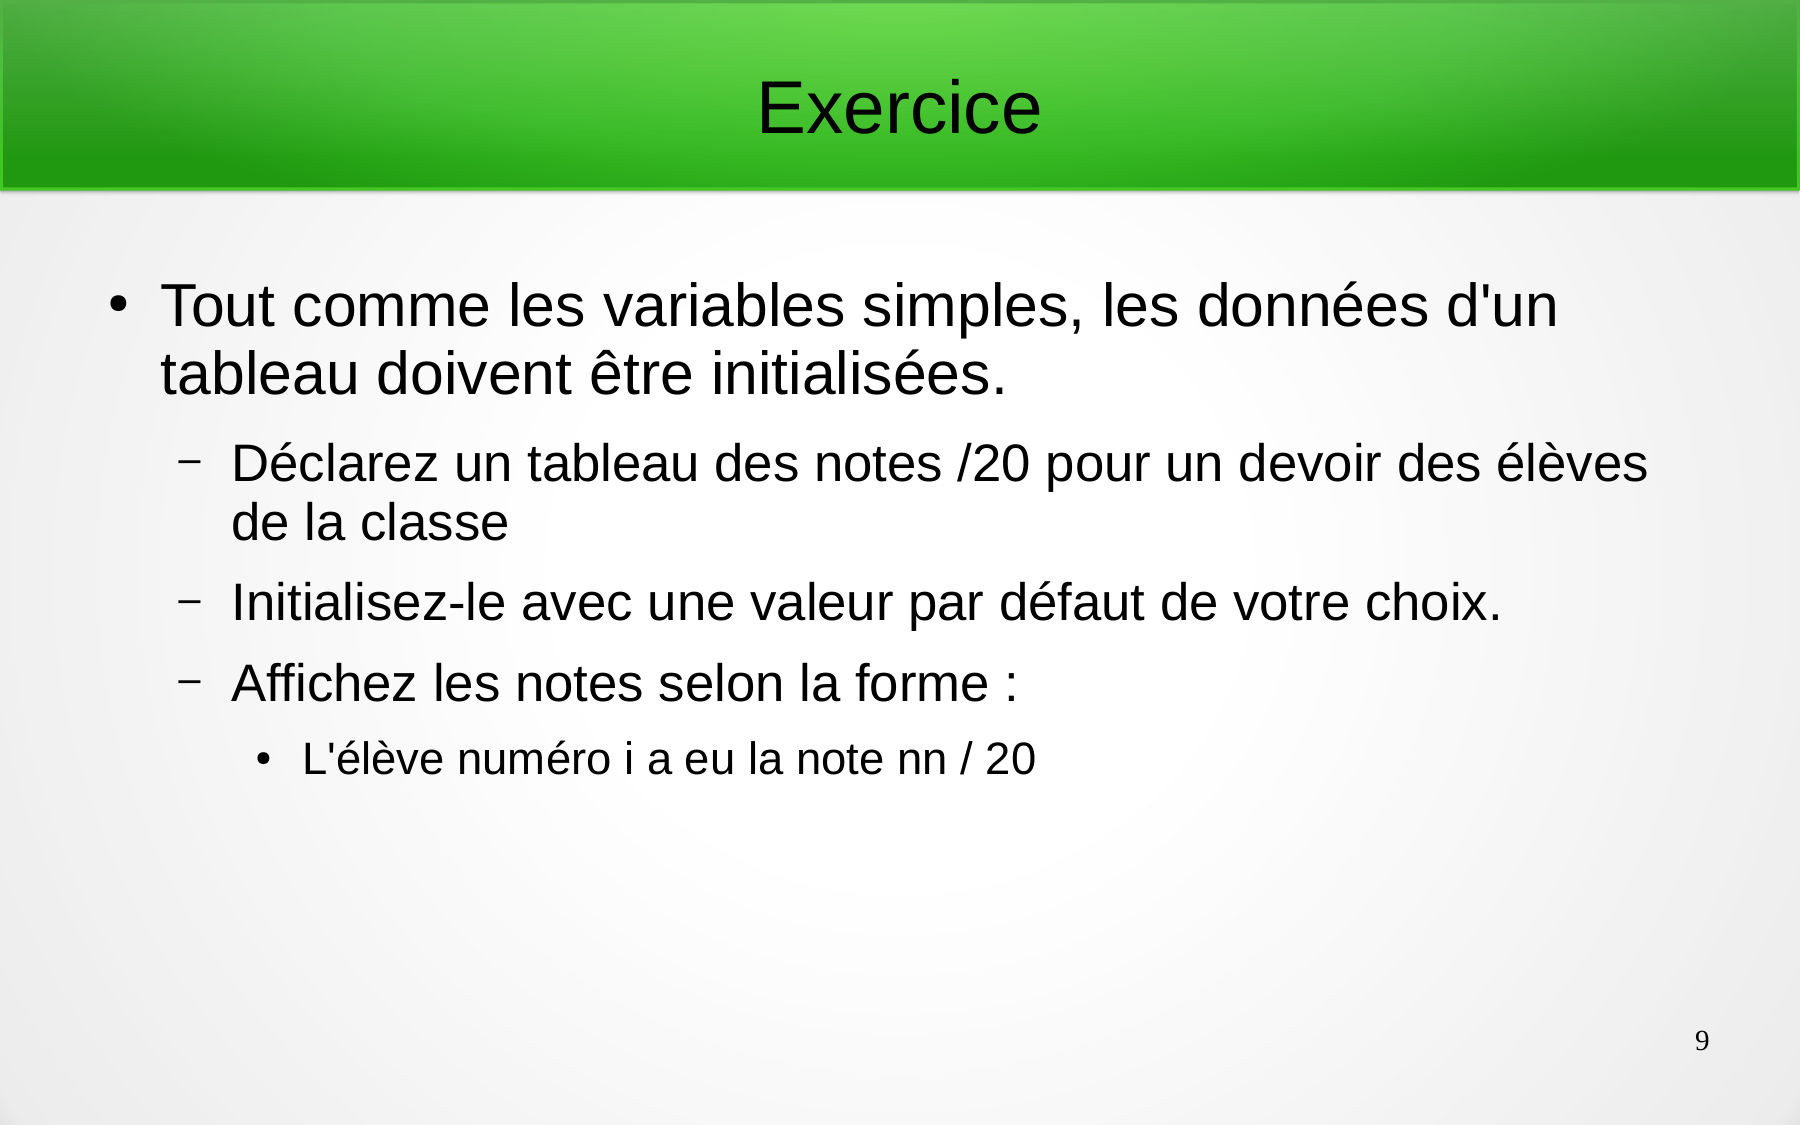

# Exercice
Tout comme les variables simples, les données d'un tableau doivent être initialisées.
Déclarez un tableau des notes /20 pour un devoir des élèves de la classe
Initialisez-le avec une valeur par défaut de votre choix.
Affichez les notes selon la forme :
L'élève numéro i a eu la note nn / 20
9